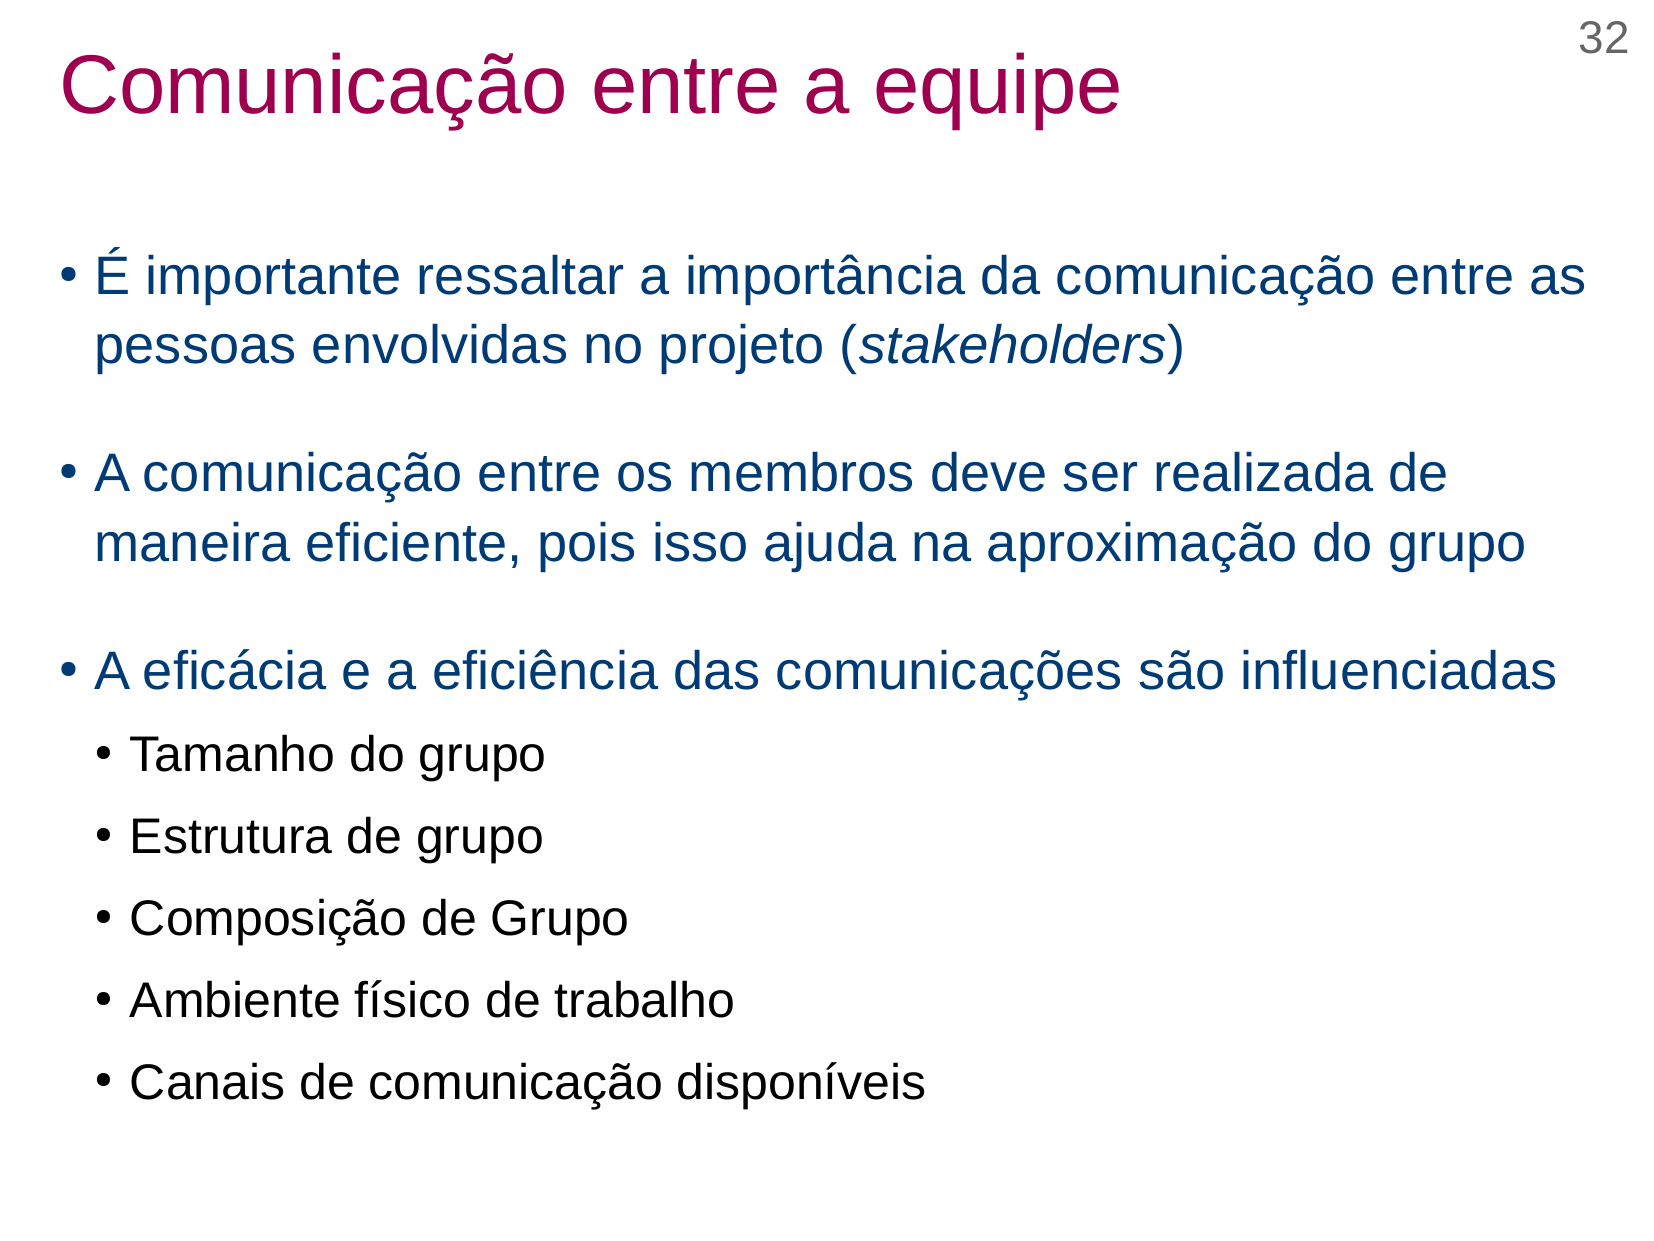

32
# Comunicação entre a equipe
É importante ressaltar a importância da comunicação entre as pessoas envolvidas no projeto (stakeholders)
A comunicação entre os membros deve ser realizada de maneira eficiente, pois isso ajuda na aproximação do grupo
A eficácia e a eficiência das comunicações são influenciadas
Tamanho do grupo
Estrutura de grupo
Composição de Grupo
Ambiente físico de trabalho
Canais de comunicação disponíveis